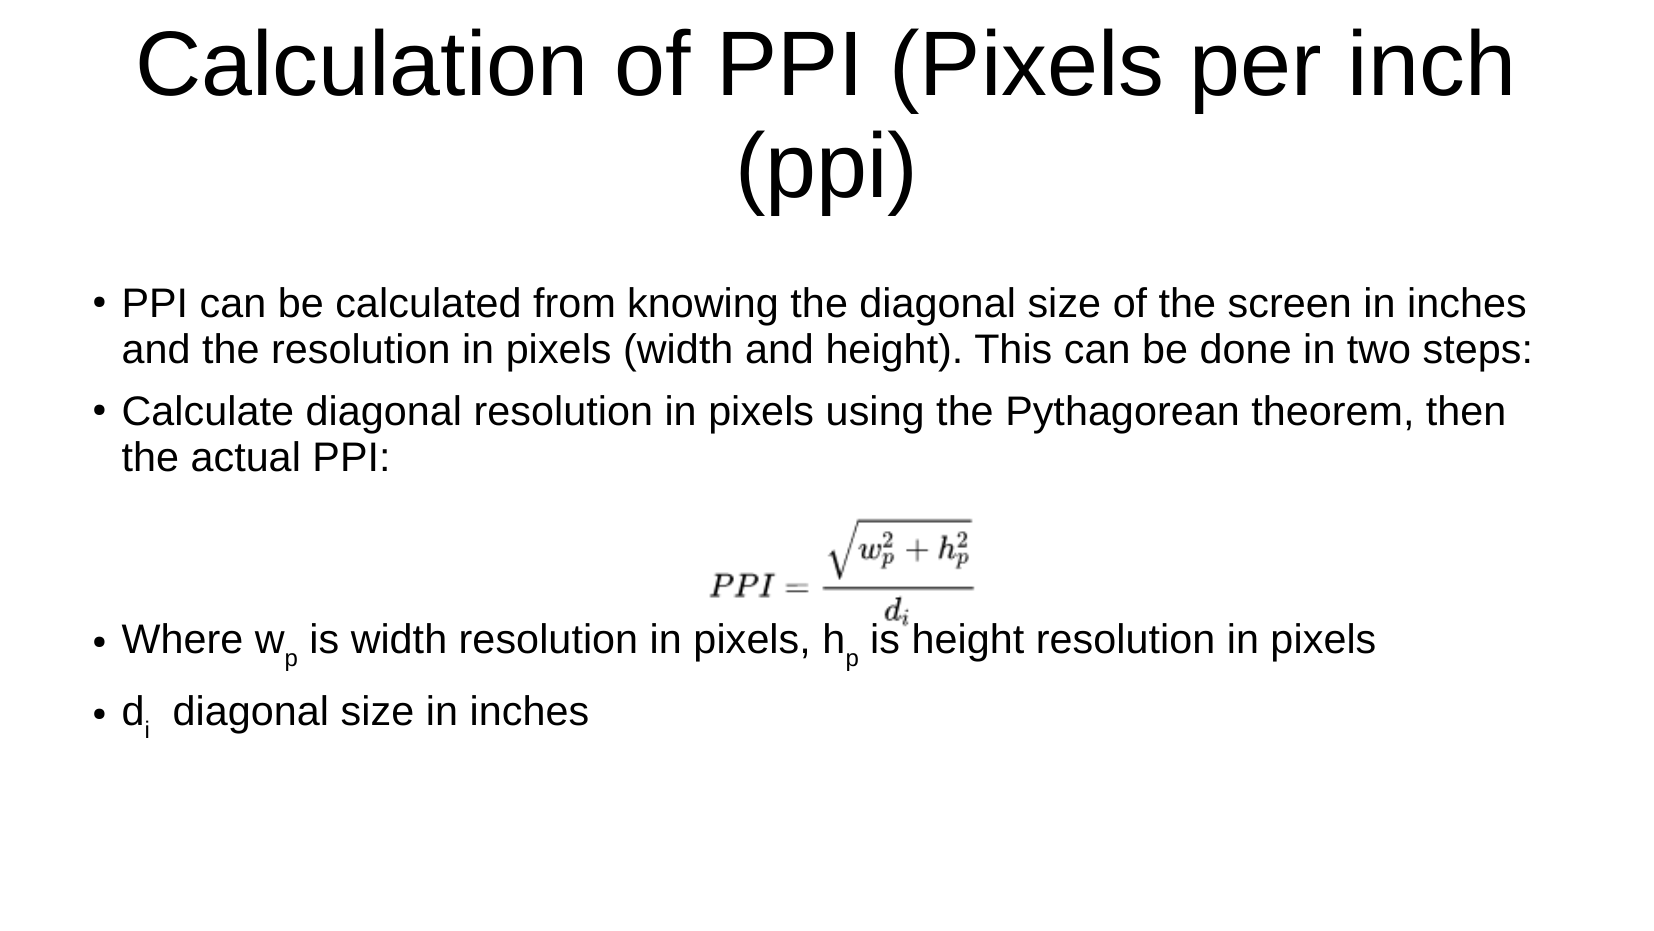

# Calculation of PPI (Pixels per inch (ppi)
PPI can be calculated from knowing the diagonal size of the screen in inches and the resolution in pixels (width and height). This can be done in two steps:
Calculate diagonal resolution in pixels using the Pythagorean theorem, then the actual PPI:
Where wp is width resolution in pixels, hp is height resolution in pixels
di diagonal size in inches